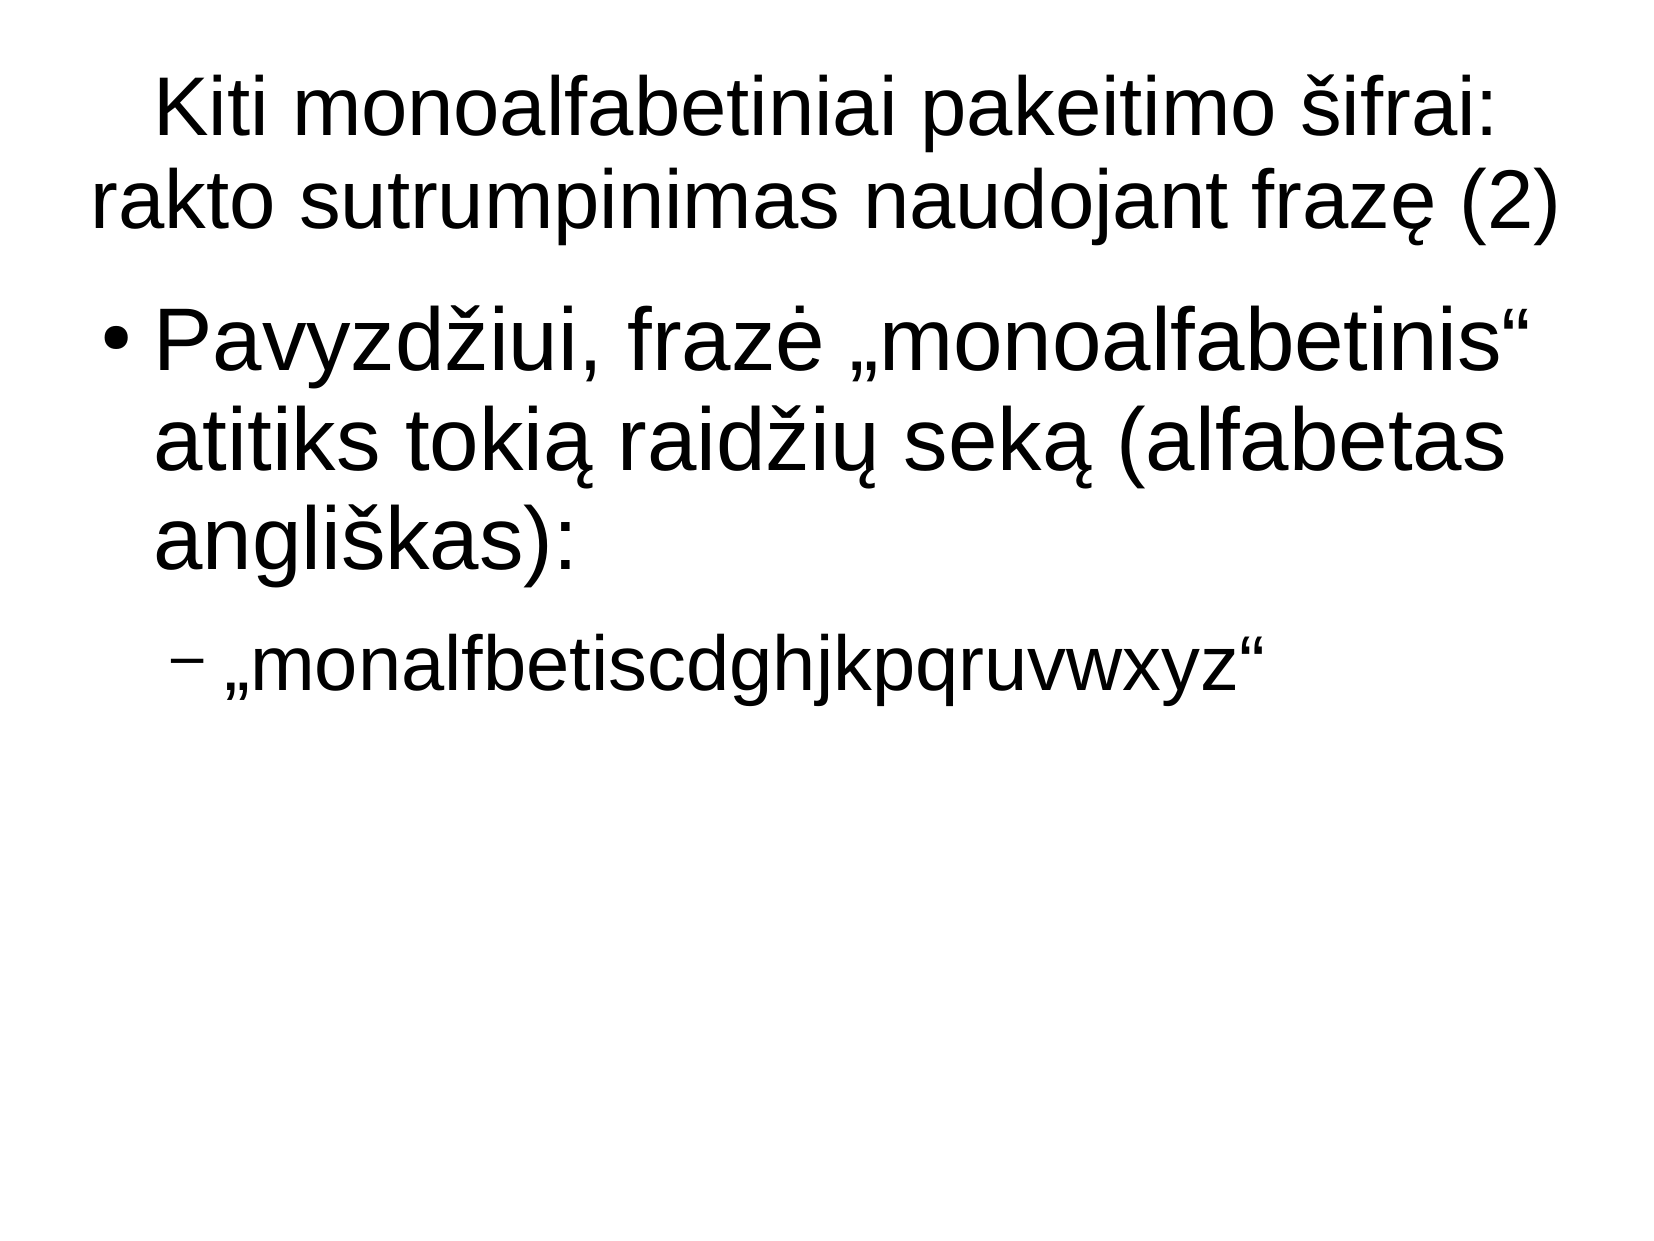

# Kiti monoalfabetiniai pakeitimo šifrai: rakto sutrumpinimas naudojant frazę (2)
Pavyzdžiui, frazė „monoalfabetinis“ atitiks tokią raidžių seką (alfabetas angliškas):
„monalfbetiscdghjkpqruvwxyz“